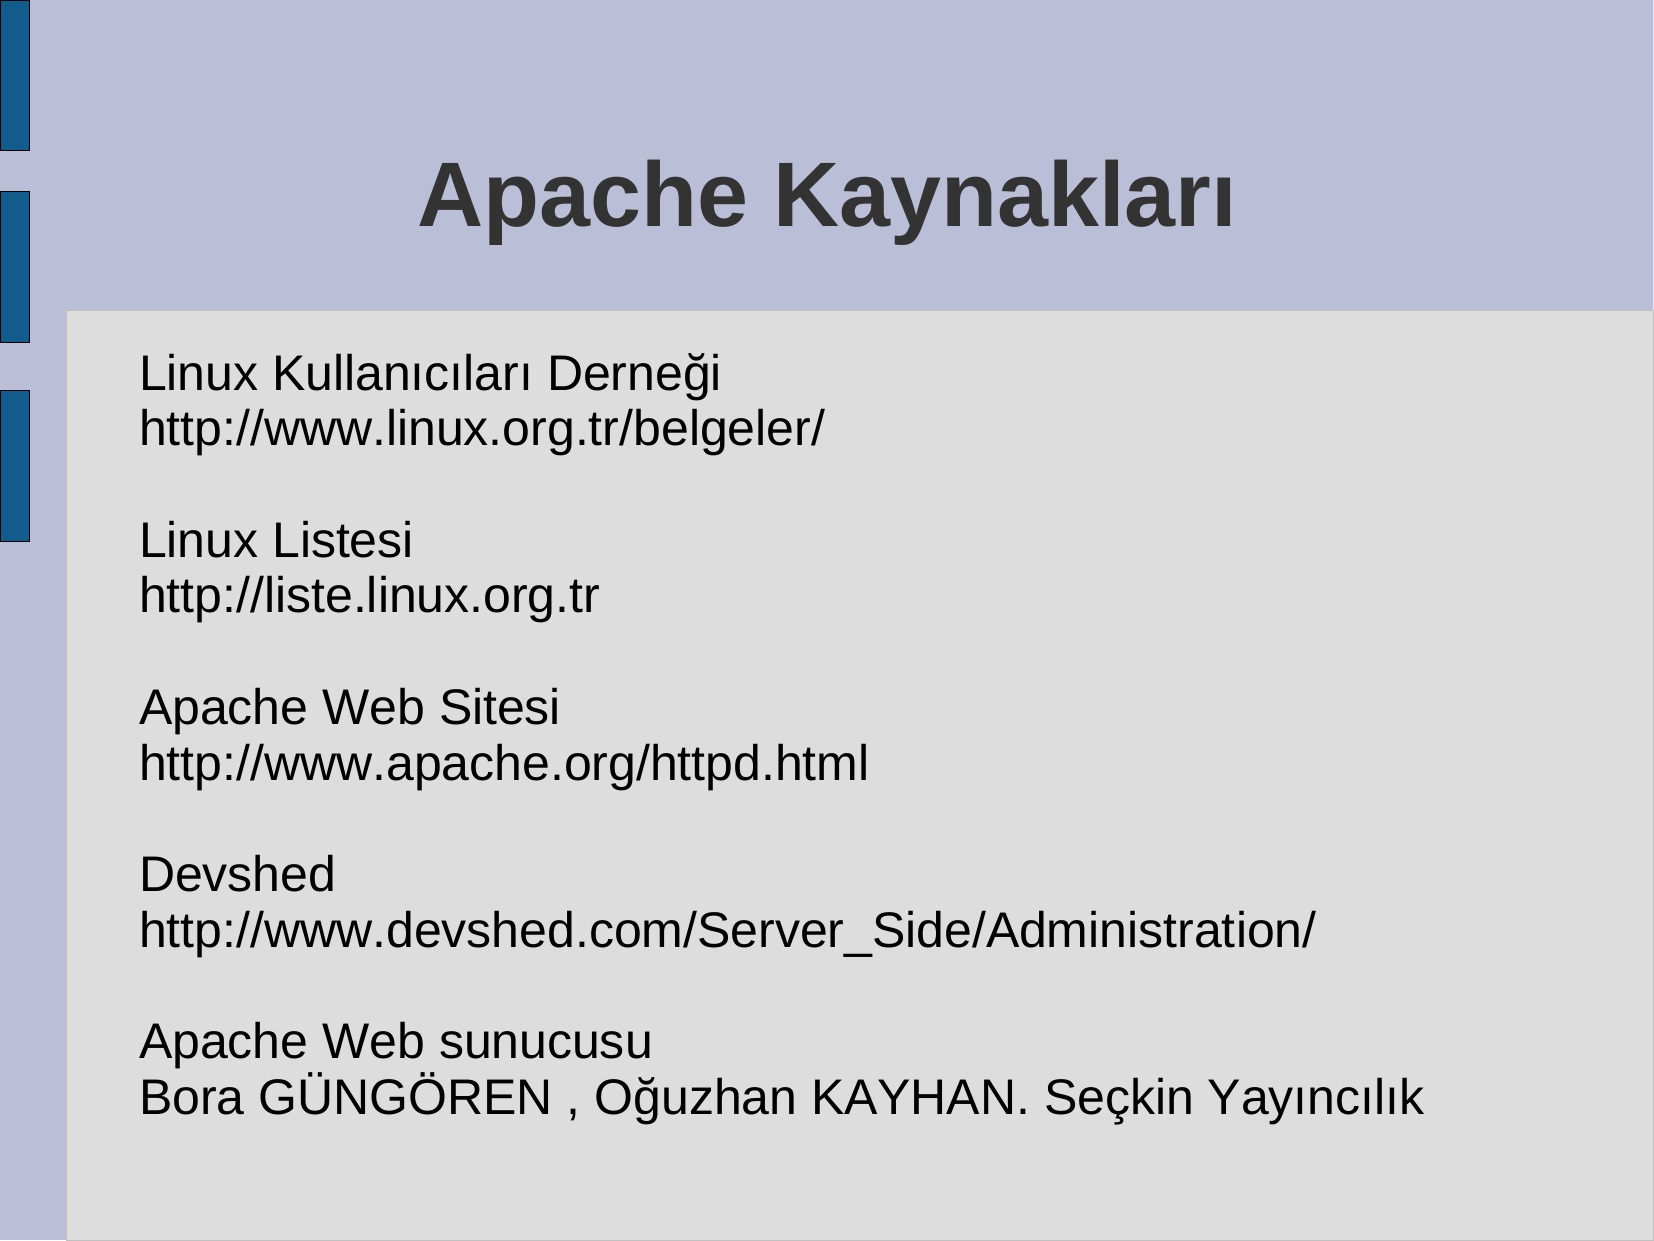

# Apache Kaynakları
Linux Kullanıcıları Derneği
http://www.linux.org.tr/belgeler/
Linux Listesi
http://liste.linux.org.tr
Apache Web Sitesi
http://www.apache.org/httpd.html
Devshed
http://www.devshed.com/Server_Side/Administration/
Apache Web sunucusu
Bora GÜNGÖREN , Oğuzhan KAYHAN. Seçkin Yayıncılık